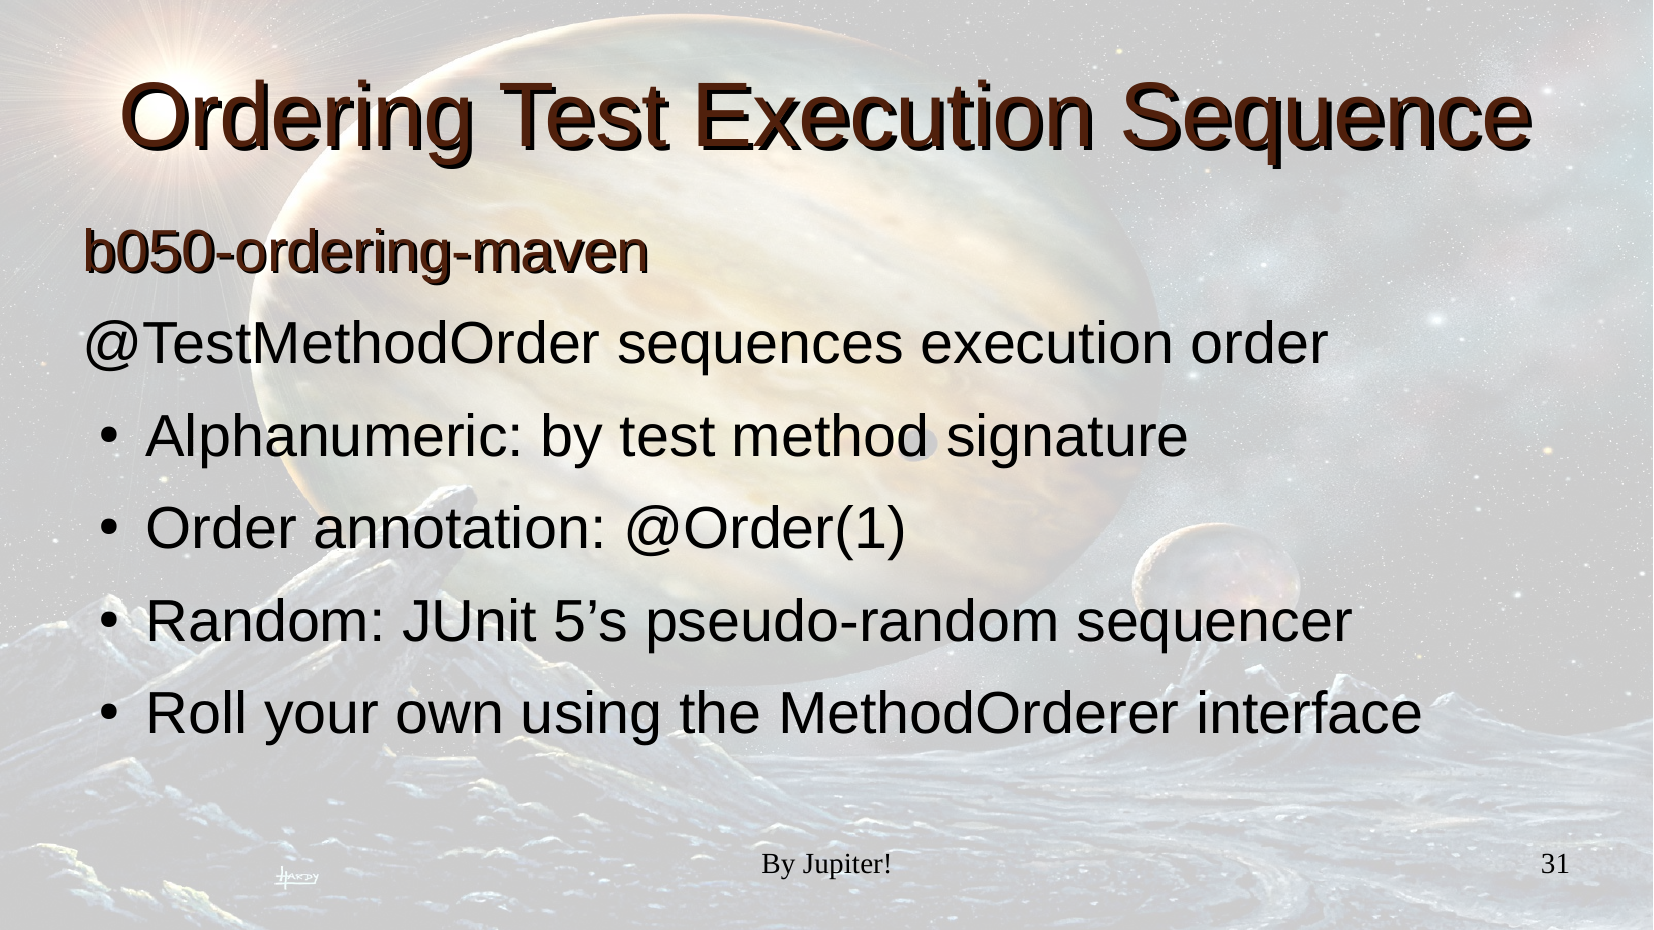

# Ordering Test Execution Sequence
b050-ordering-maven
@TestMethodOrder sequences execution order
Alphanumeric: by test method signature
Order annotation: @Order(1)
Random: JUnit 5’s pseudo-random sequencer
Roll your own using the MethodOrderer interface
By Jupiter!